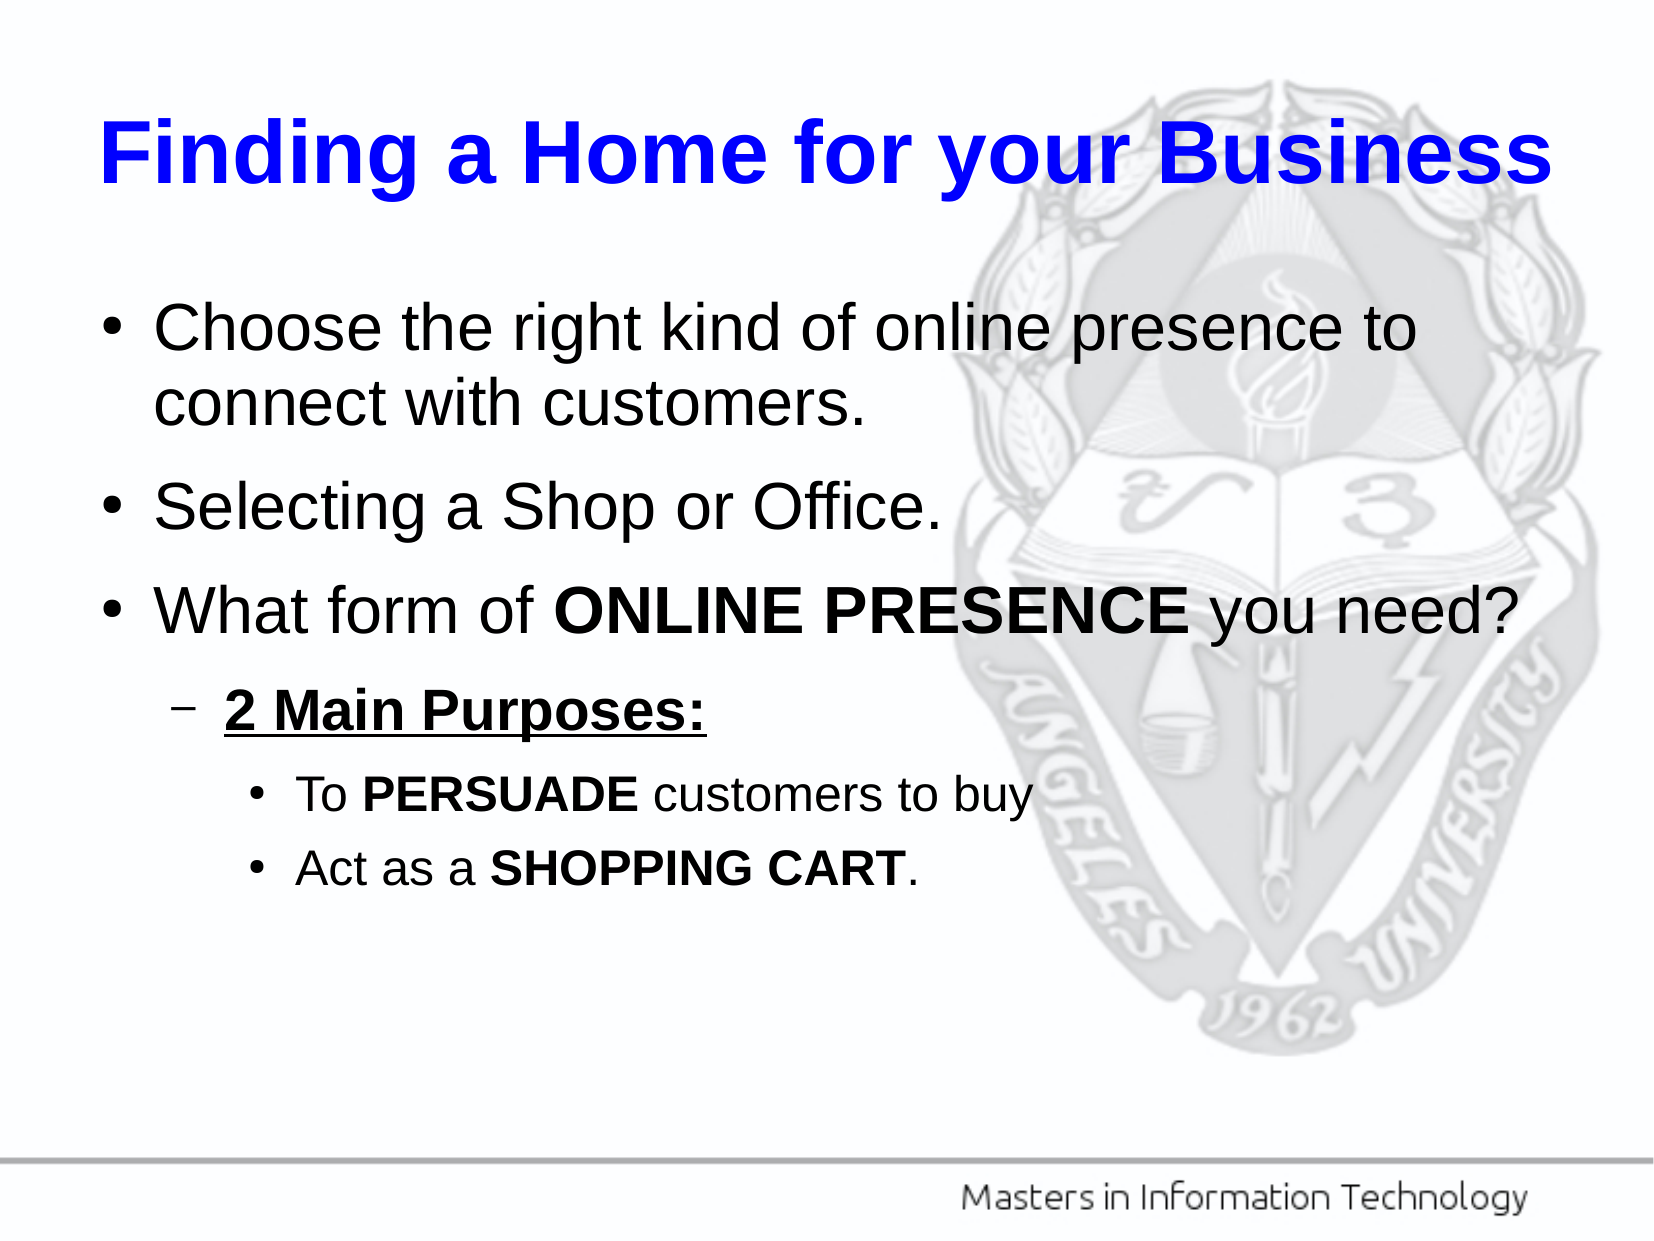

# Finding a Home for your Business
Choose the right kind of online presence to connect with customers.
Selecting a Shop or Office.
What form of ONLINE PRESENCE you need?
2 Main Purposes:
To PERSUADE customers to buy
Act as a SHOPPING CART.